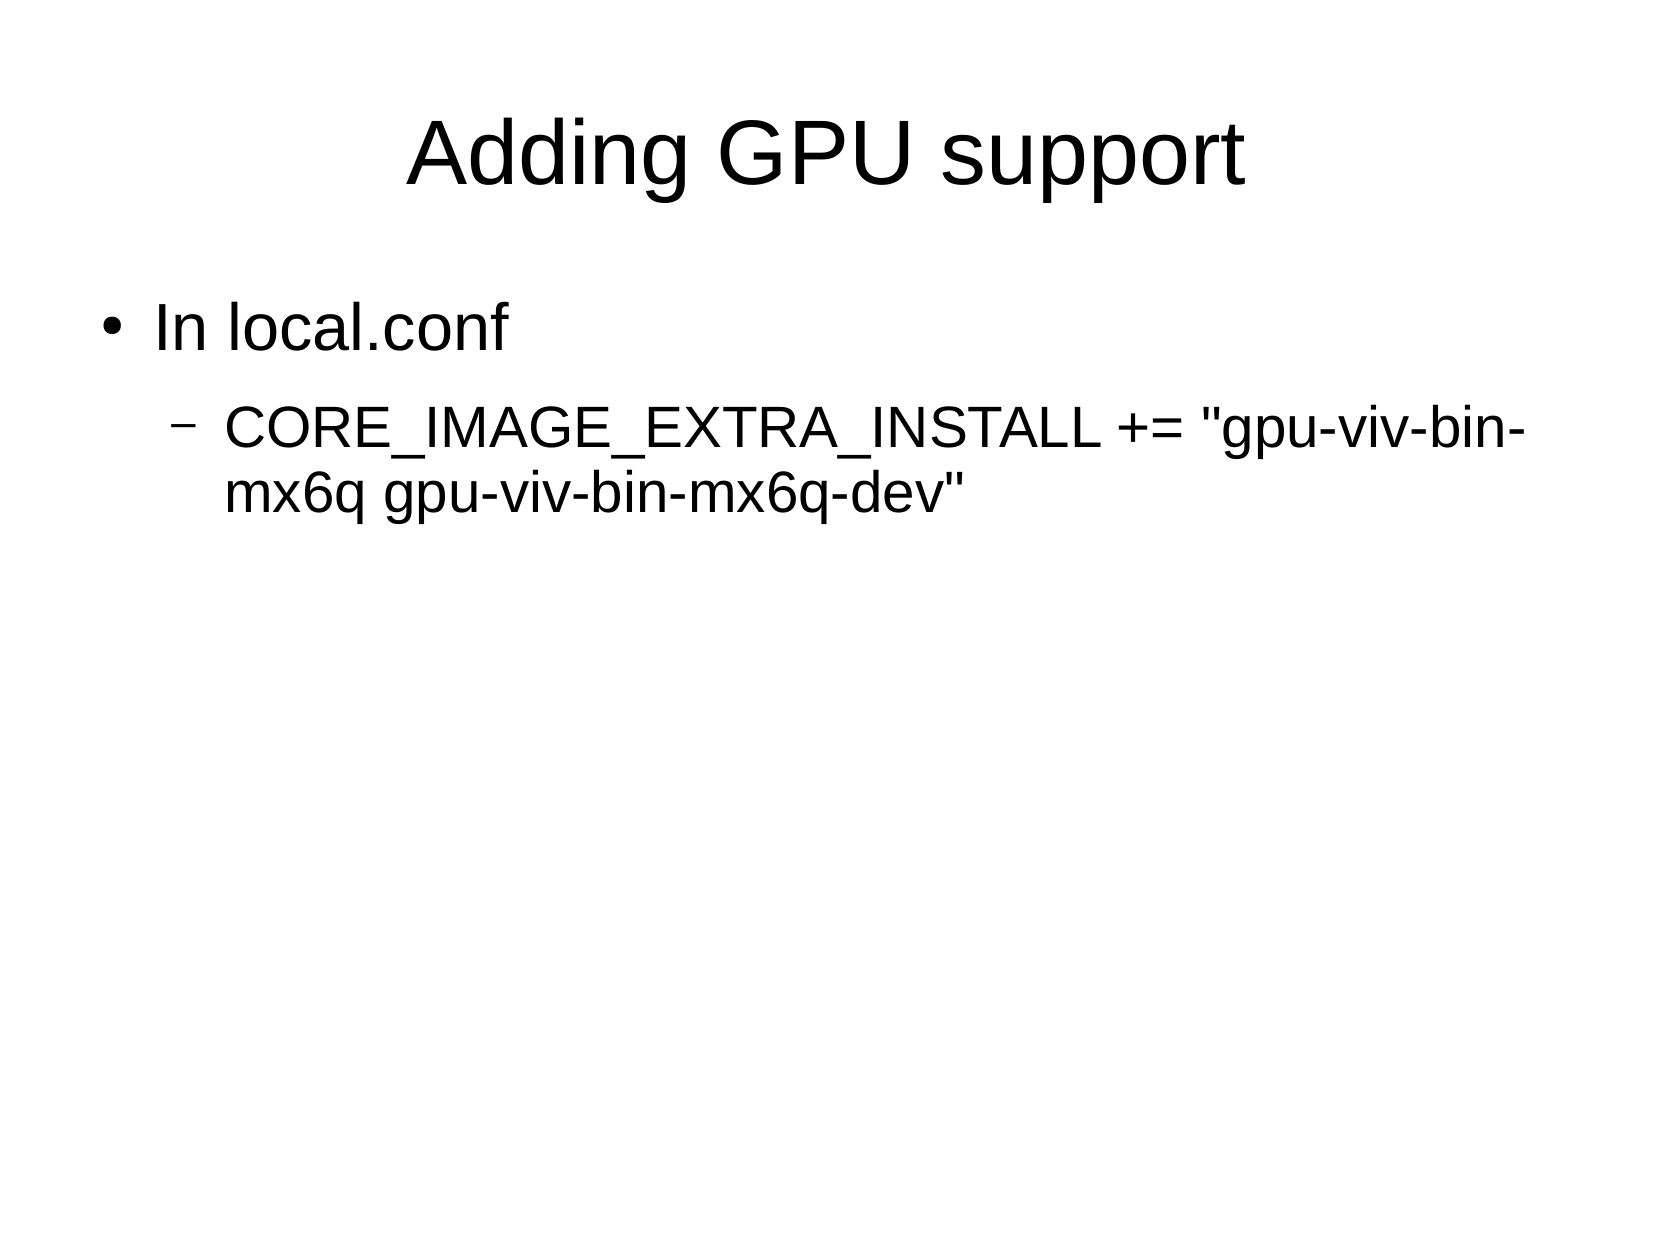

# Adding GPU support
In local.conf
CORE_IMAGE_EXTRA_INSTALL += "gpu-viv-bin-mx6q gpu-viv-bin-mx6q-dev"